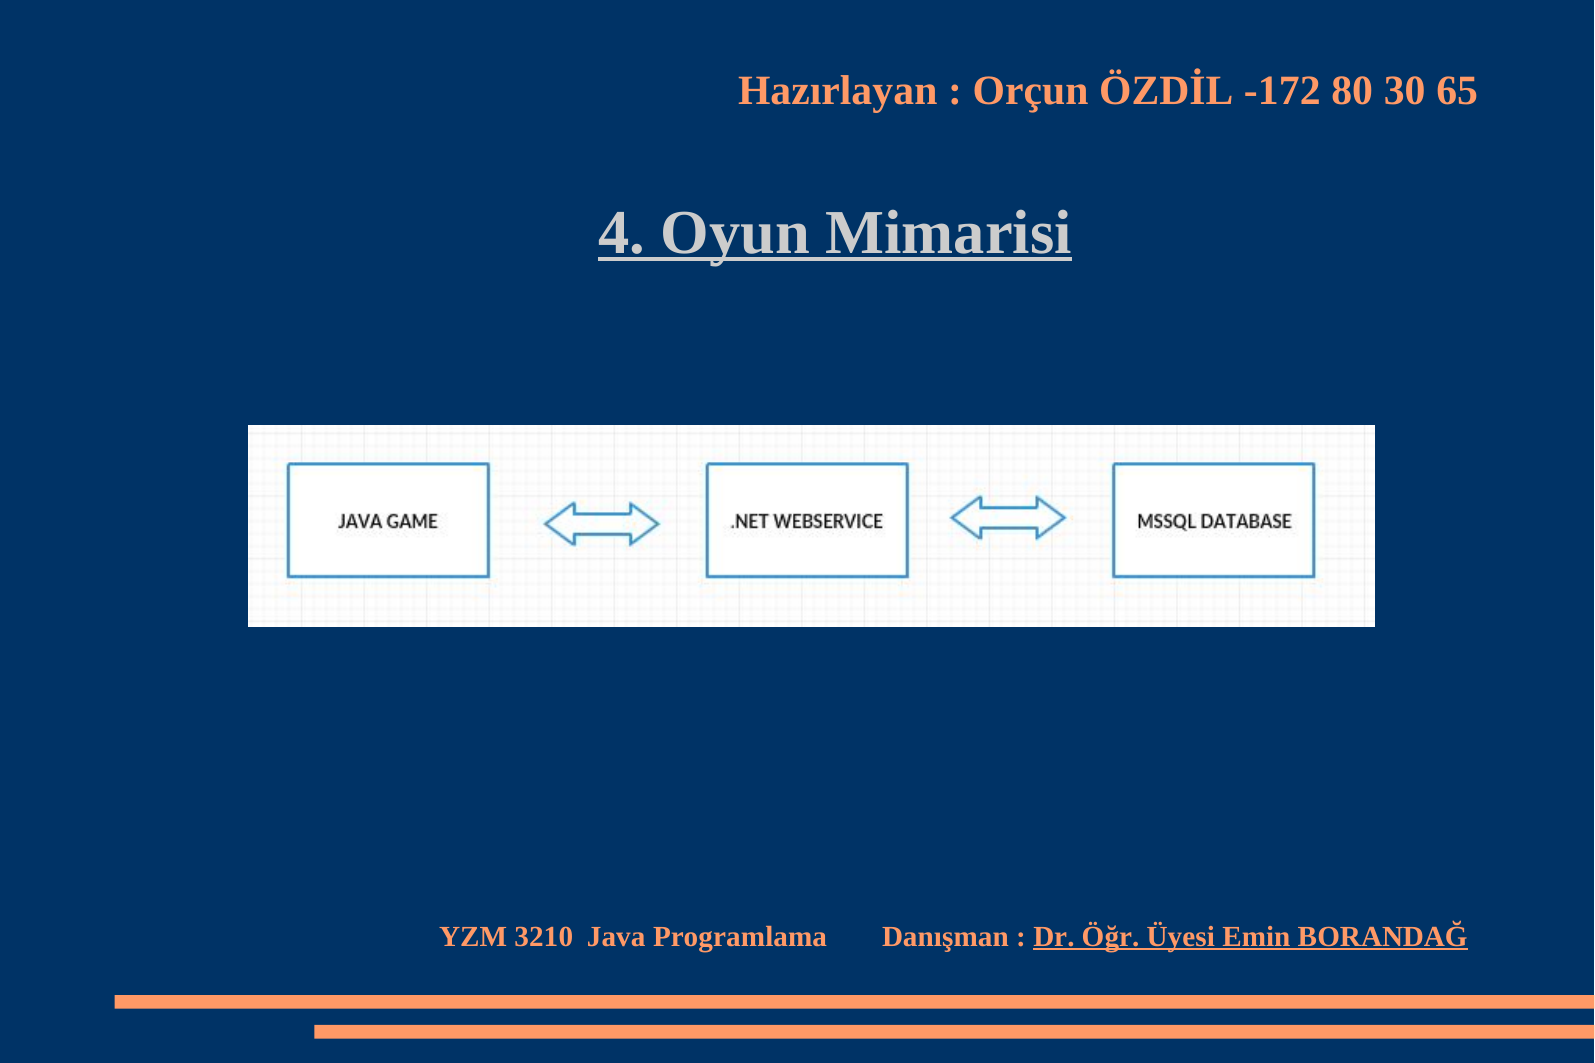

# Hazırlayan : Orçun ÖZDİL -172 80 30 65
4. Oyun Mimarisi
YZM 3210	Java Programlama	Danışman : Dr. Öğr. Üyesi Emin BORANDAĞ